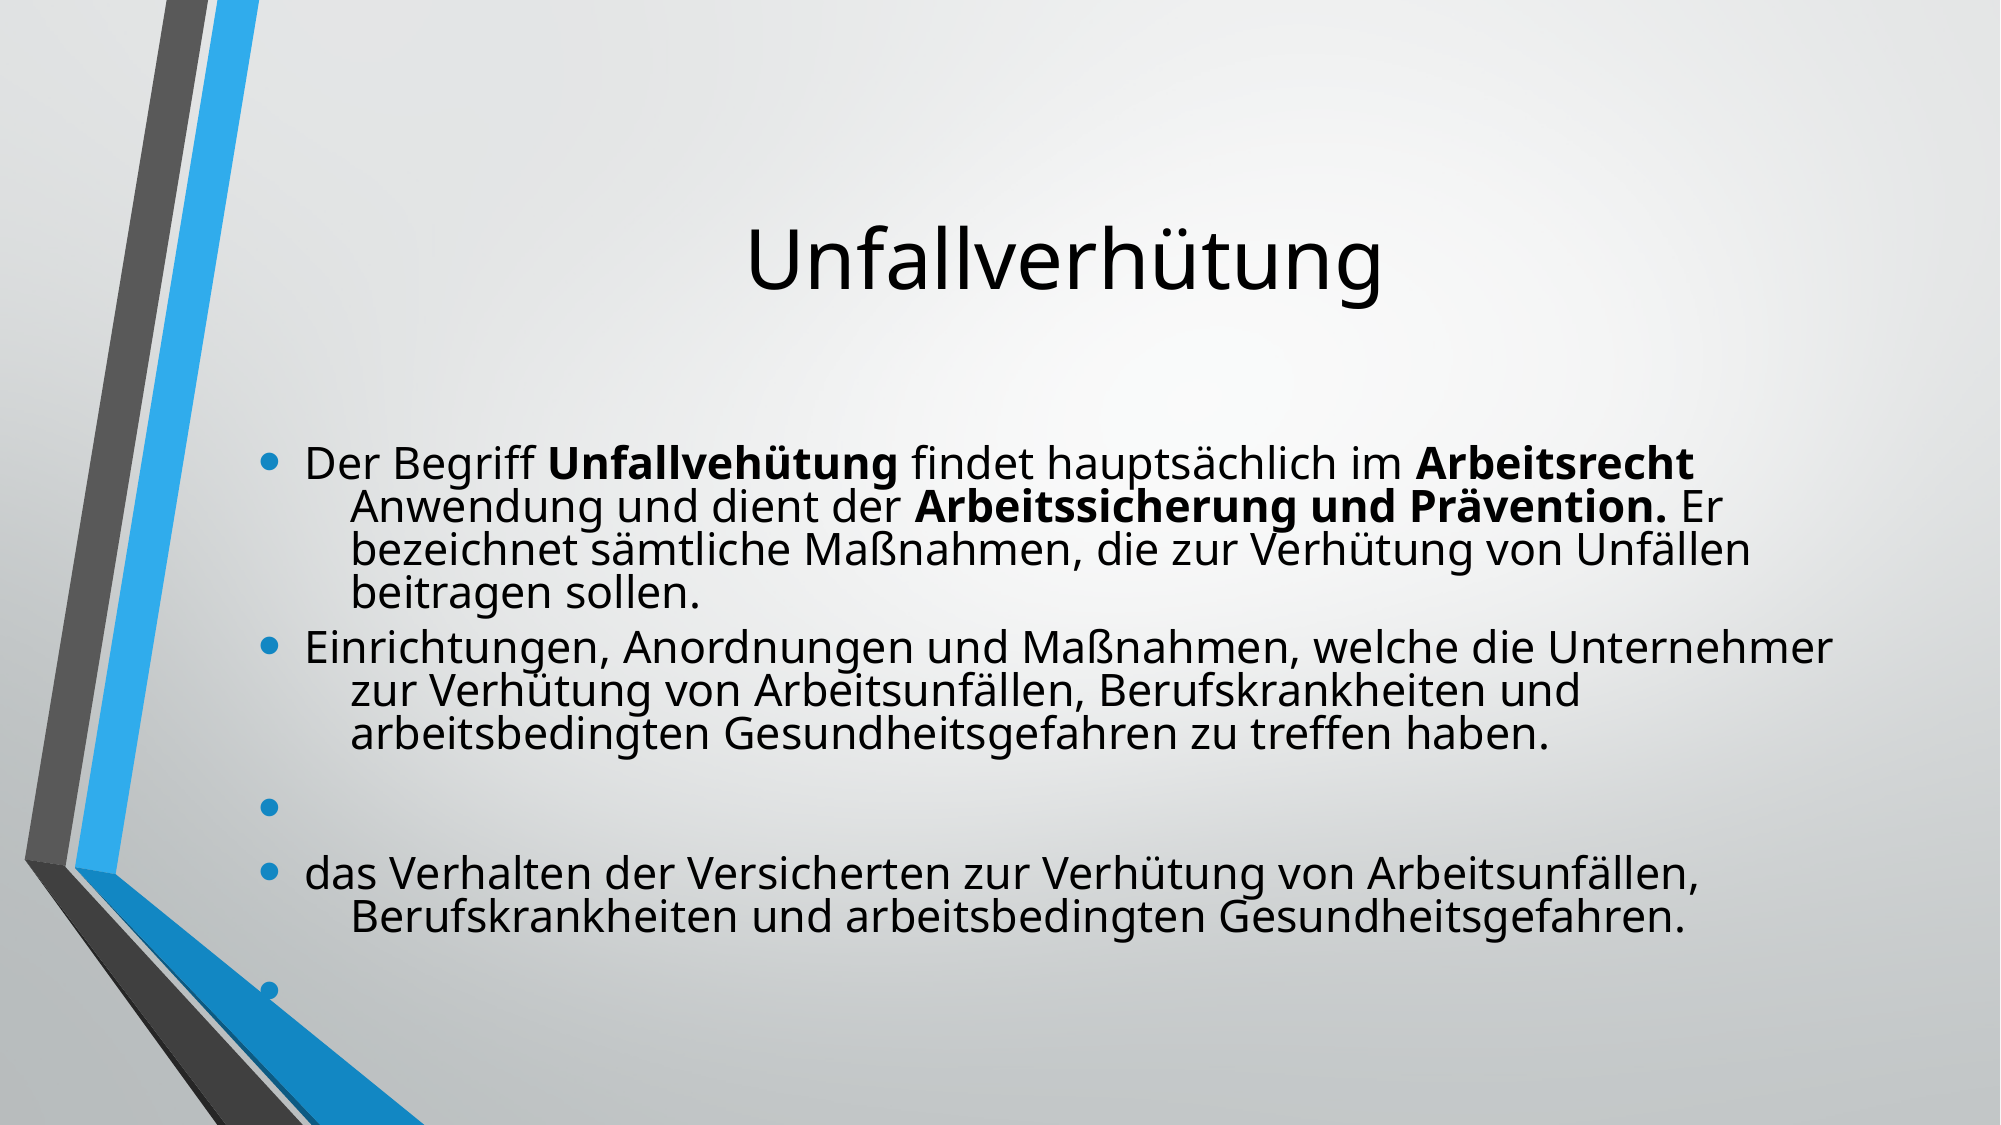

# Unfallverhütung
Der Begriff Unfallvehütung findet hauptsächlich im Arbeitsrecht Anwendung und dient der Arbeitssicherung und Prävention. Er bezeichnet sämtliche Maßnahmen, die zur Verhütung von Unfällen beitragen sollen.
Einrichtungen, Anordnungen und Maßnahmen, welche die Unternehmer zur Verhütung von Arbeitsunfällen, Berufskrankheiten und arbeitsbedingten Gesundheitsgefahren zu treffen haben.
das Verhalten der Versicherten zur Verhütung von Arbeitsunfällen, Berufskrankheiten und arbeitsbedingten Gesundheitsgefahren.